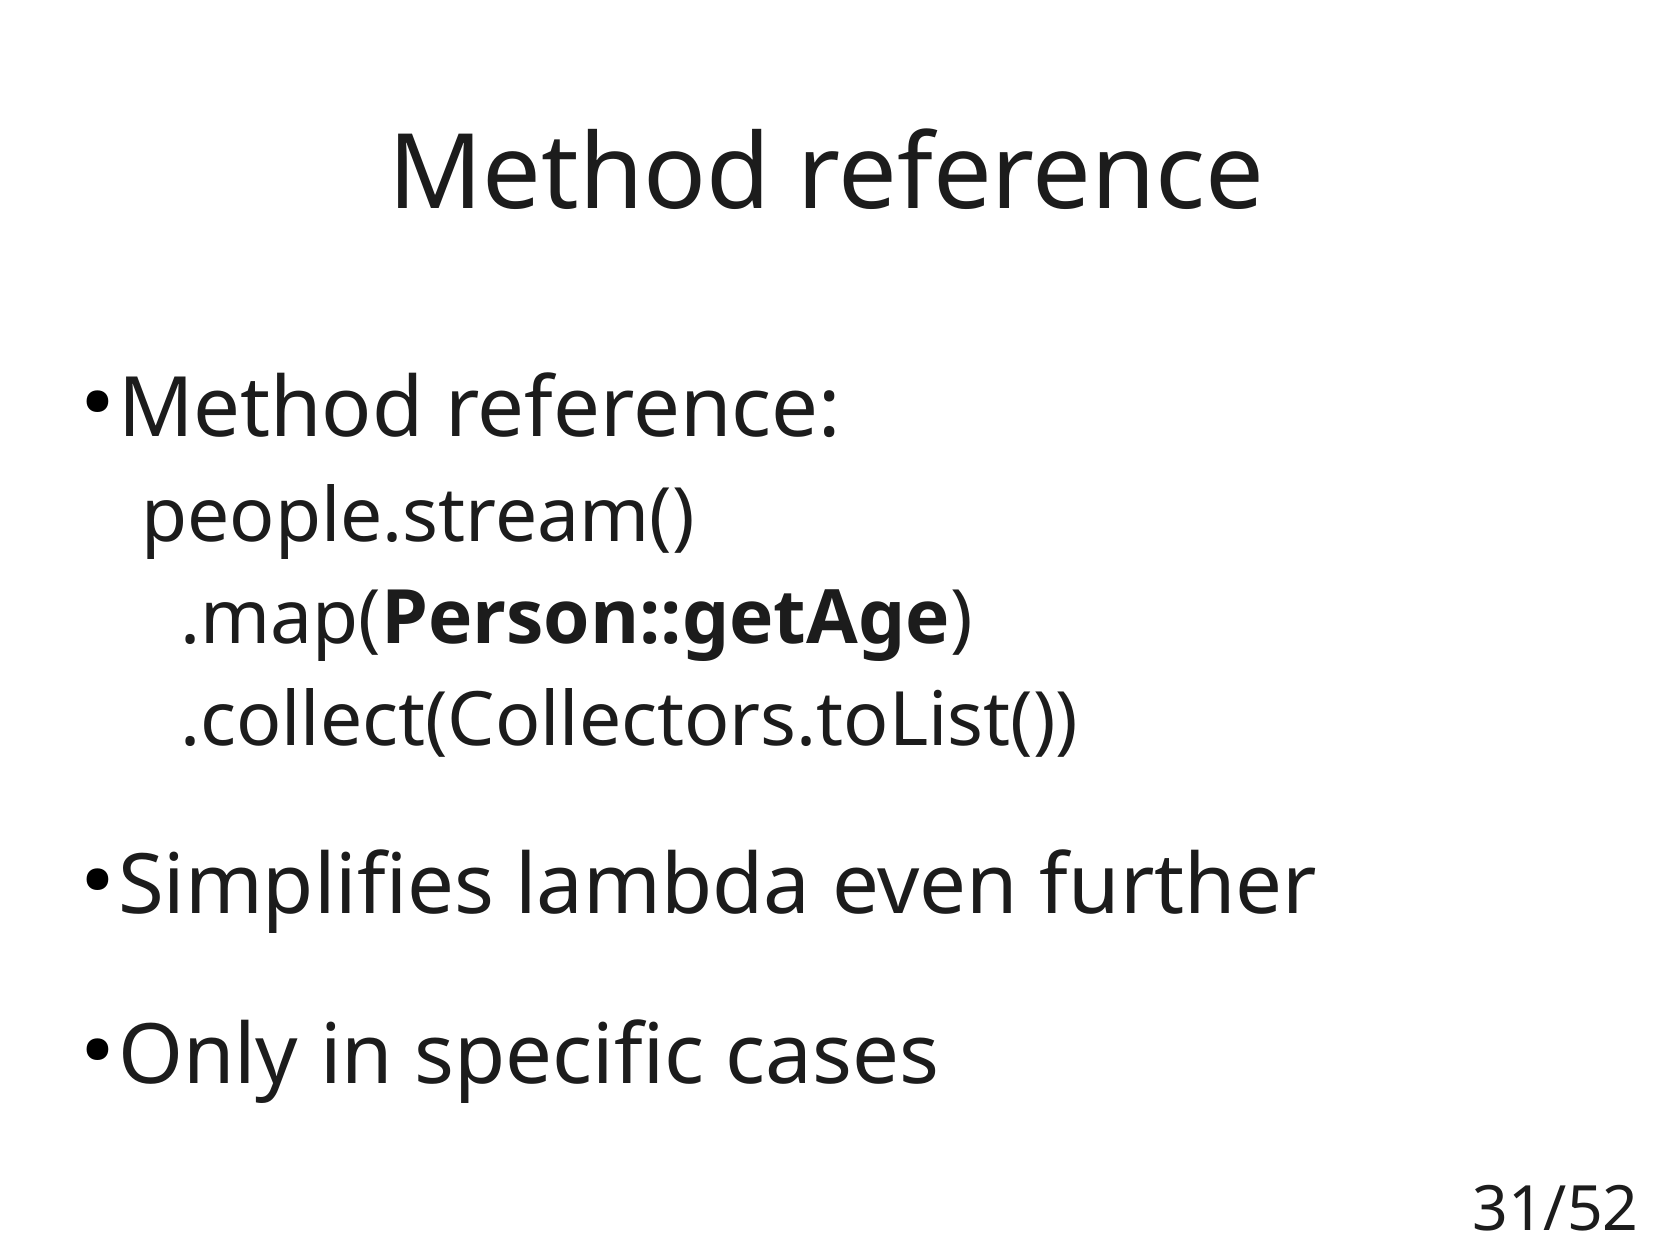

# Method reference
Method reference:
 people.stream()
 .map(Person::getAge)
 .collect(Collectors.toList())
Simplifies lambda even further
Only in specific cases